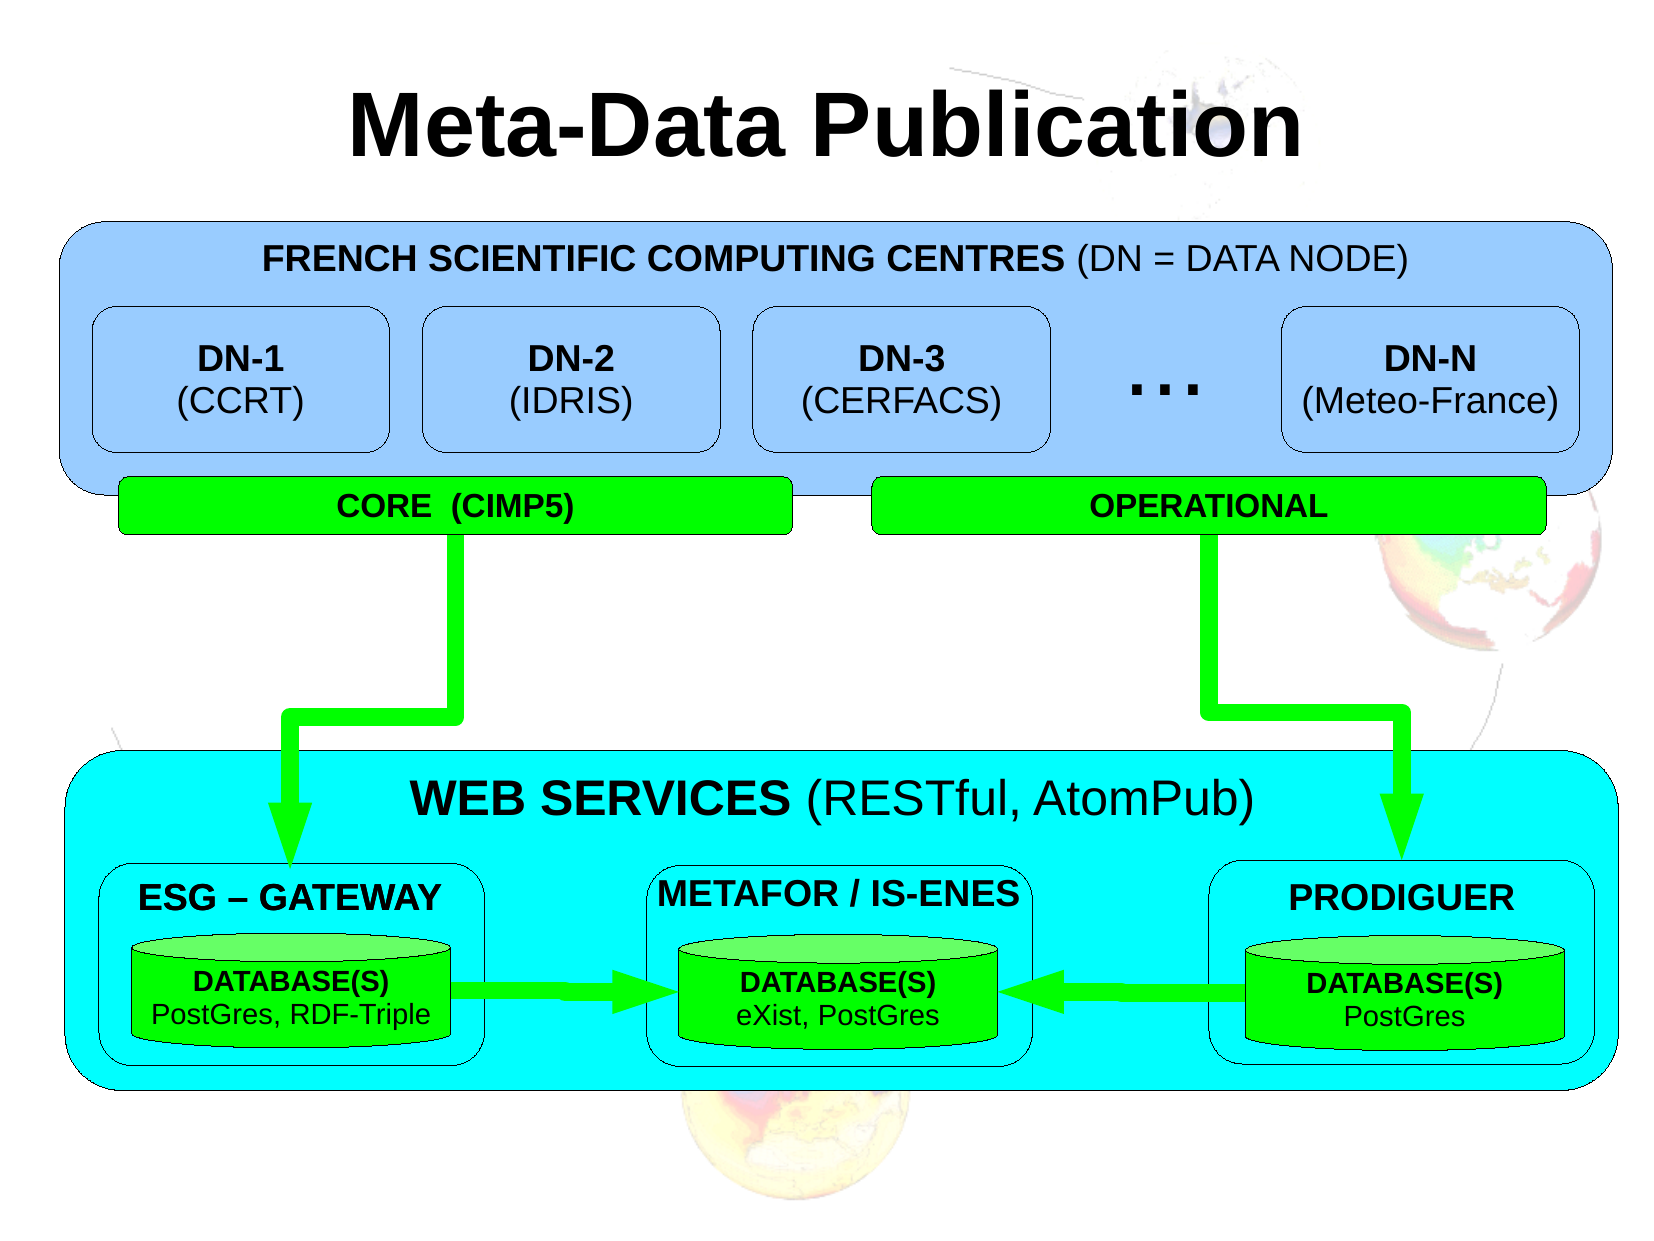

# Meta-Data Publication
FRENCH SCIENTIFIC COMPUTING CENTRES (DN = DATA NODE)
...
DN-1
(CCRT)
DN-2
(IDRIS)
DN-3
(CERFACS)
DN-N
(Meteo-France)
CORE (CIMP5)
OPERATIONAL
WEB SERVICES (RESTful, AtomPub)
PRODIGUER
DATABASE(S)
PostGres
ESG – GATEWAY
ESG – GATEWAY
DATABASE(S)
PostGres, RDF-Triple
METAFOR / IS-ENES
DATABASE(S)
eXist, PostGres